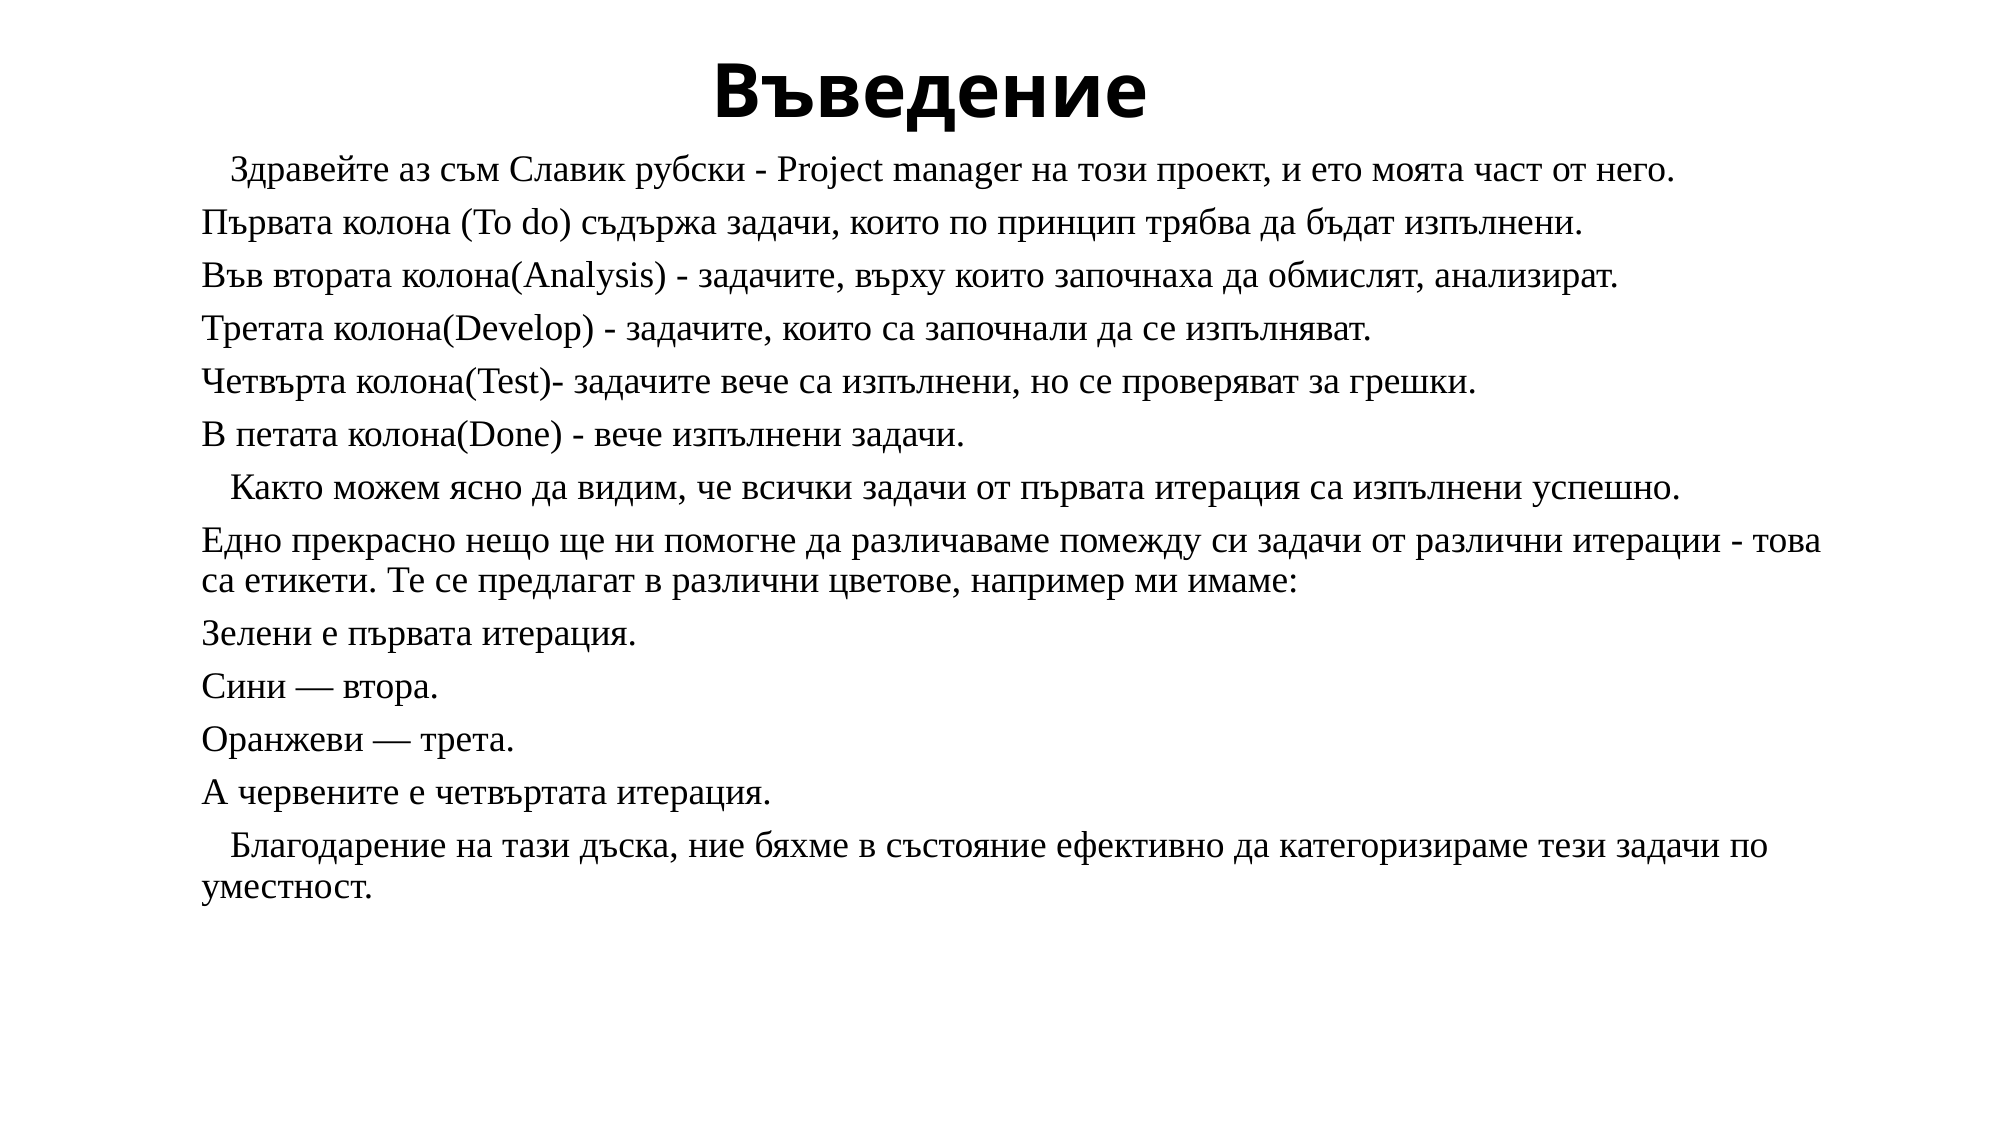

# Въведение
 Здравейте аз съм Славик рубски - Project manager на този проект, и ето моята част от него.
Първата колона (To do) съдържа задачи, които по принцип трябва да бъдат изпълнени.
Във втората колона(Analysis) - задачите, върху които започнаха да обмислят, анализират.
Третата колона(Develop) - задачите, които са започнали да се изпълняват.
Четвърта колона(Test)- задачите вече са изпълнени, но се проверяват за грешки.
В петата колона(Done) - вече изпълнени задачи.
 Както можем ясно да видим, че всички задачи от първата итерация са изпълнени успешно.
Едно прекрасно нещо ще ни помогне да различаваме помежду си задачи от различни итерации - това са етикети. Те се предлагат в различни цветове, например ми имаме:
Зелени е първата итерация.
Сини — втора.
Оранжеви — трета.
А червените е четвъртата итерация.
 Благодарение на тази дъска, ние бяхме в състояние ефективно да категоризираме тези задачи по уместност.